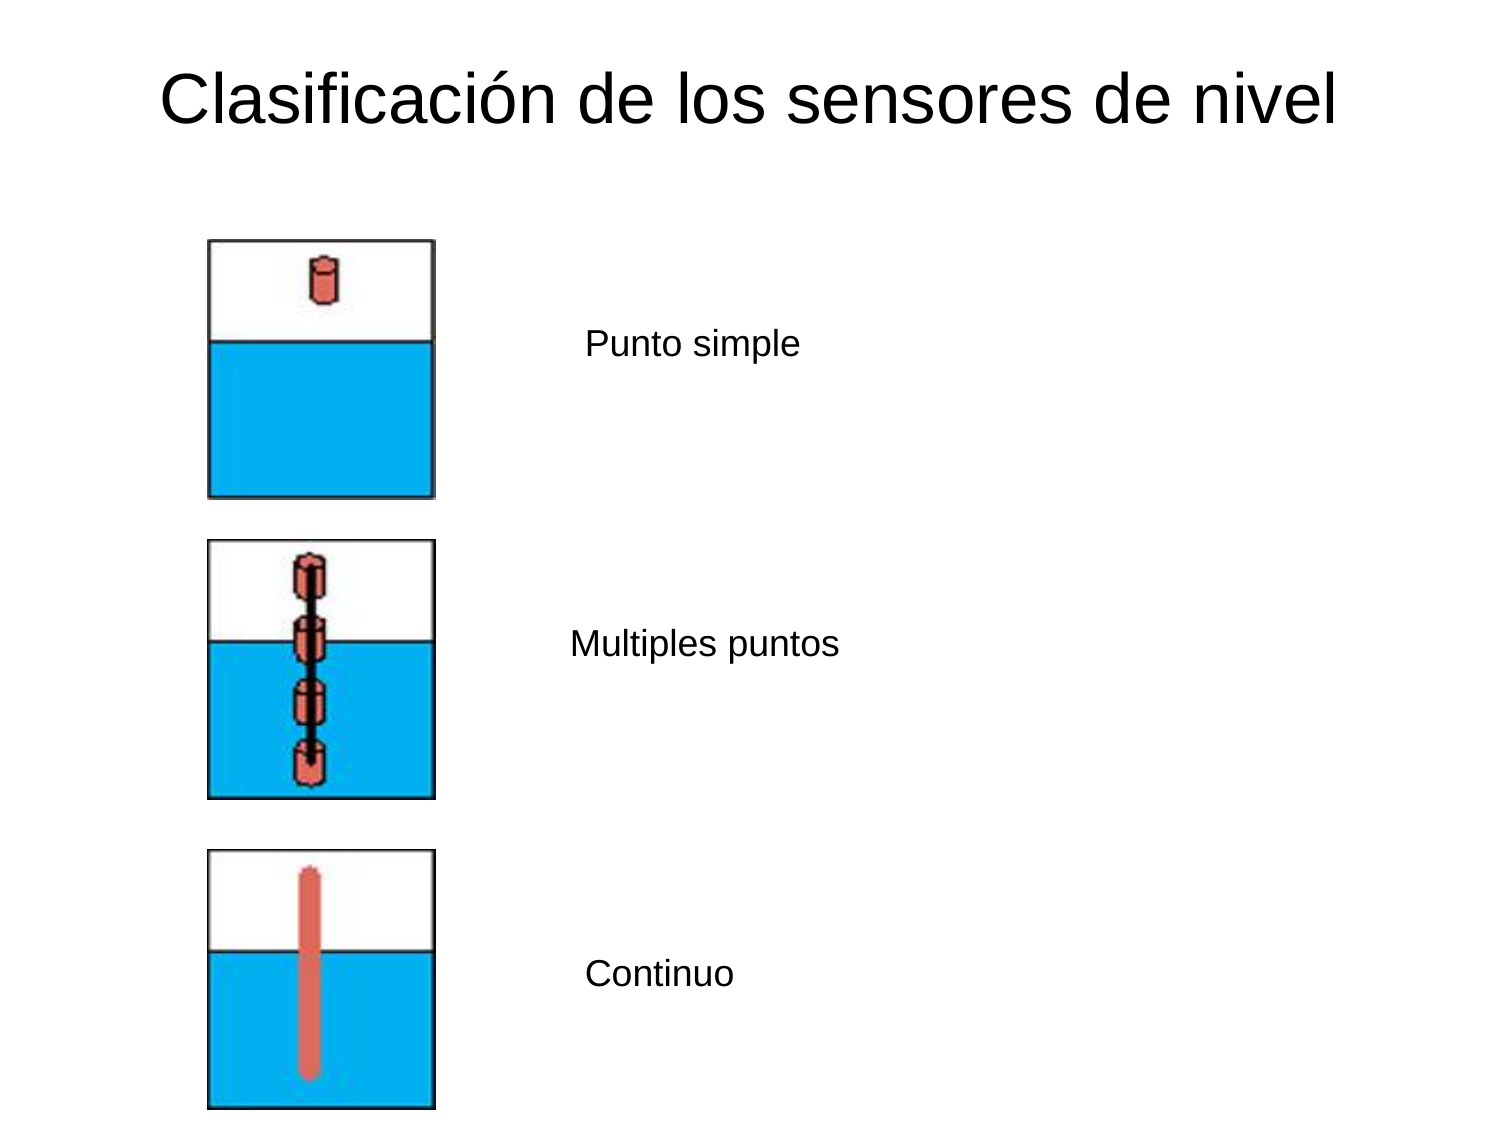

# Clasificación de los sensores de nivel
Punto simple
Multiples puntos
Continuo